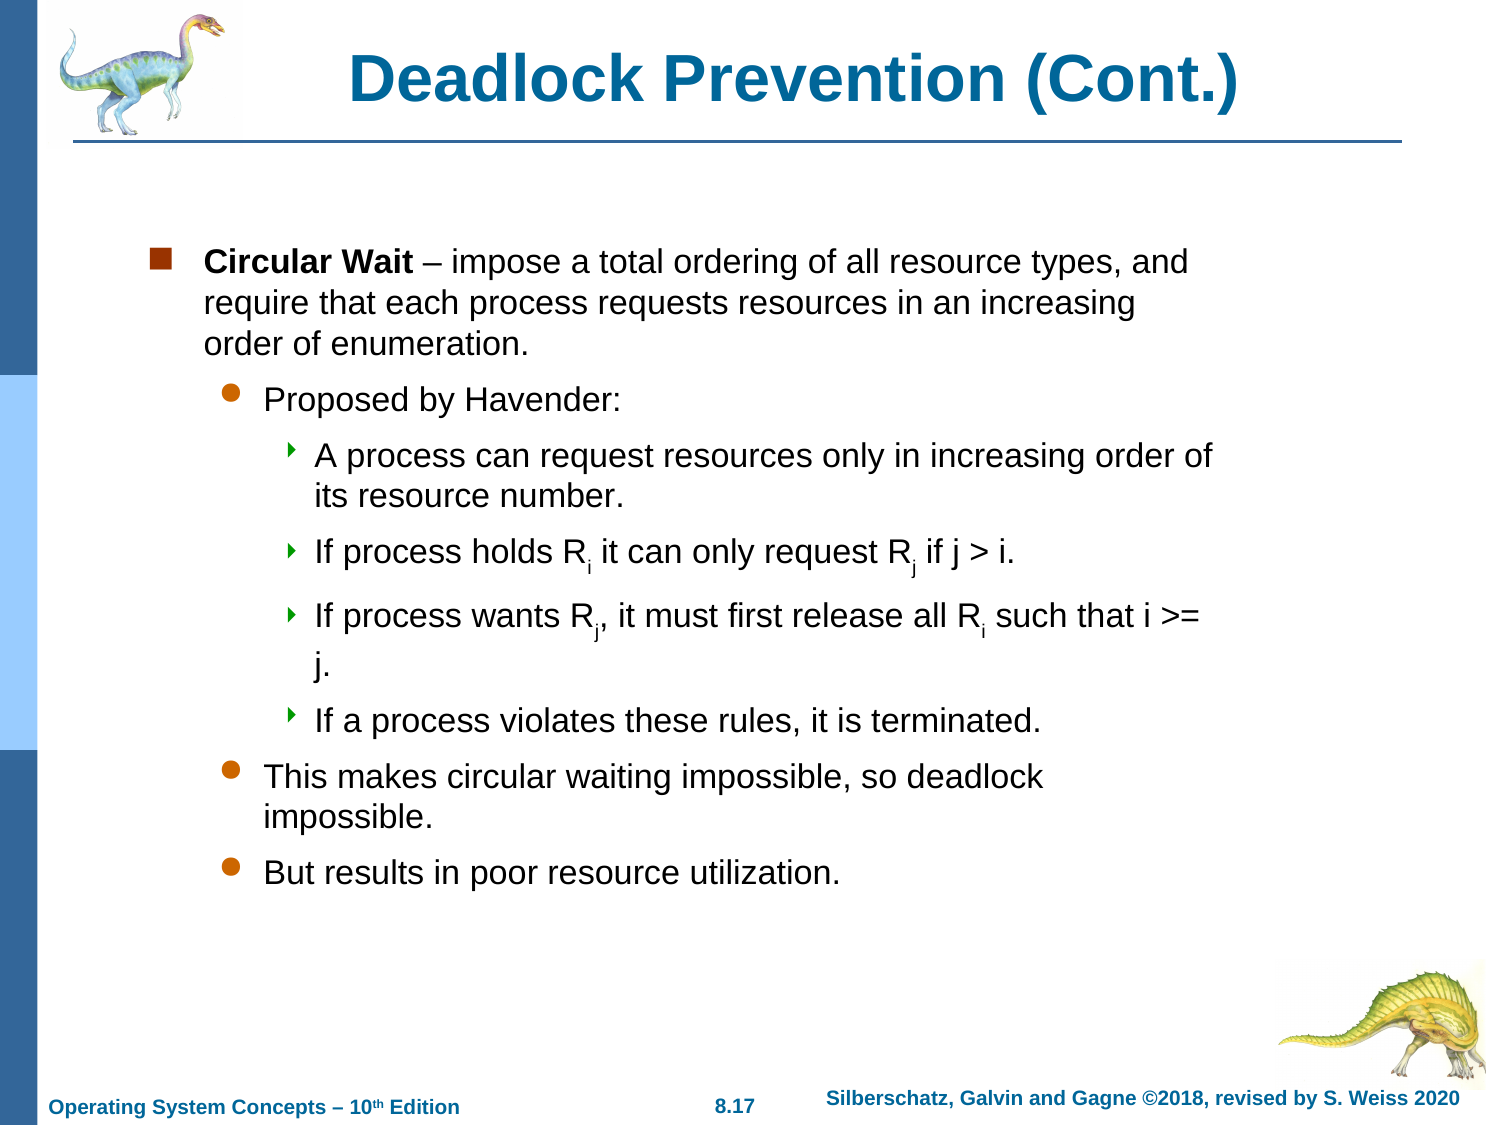

# Deadlock Prevention (Cont.)
Circular Wait – impose a total ordering of all resource types, and require that each process requests resources in an increasing order of enumeration.
Proposed by Havender:
A process can request resources only in increasing order of its resource number.
If process holds Ri it can only request Rj if j > i.
If process wants Rj, it must first release all Ri such that i >= j.
If a process violates these rules, it is terminated.
This makes circular waiting impossible, so deadlock impossible.
But results in poor resource utilization.